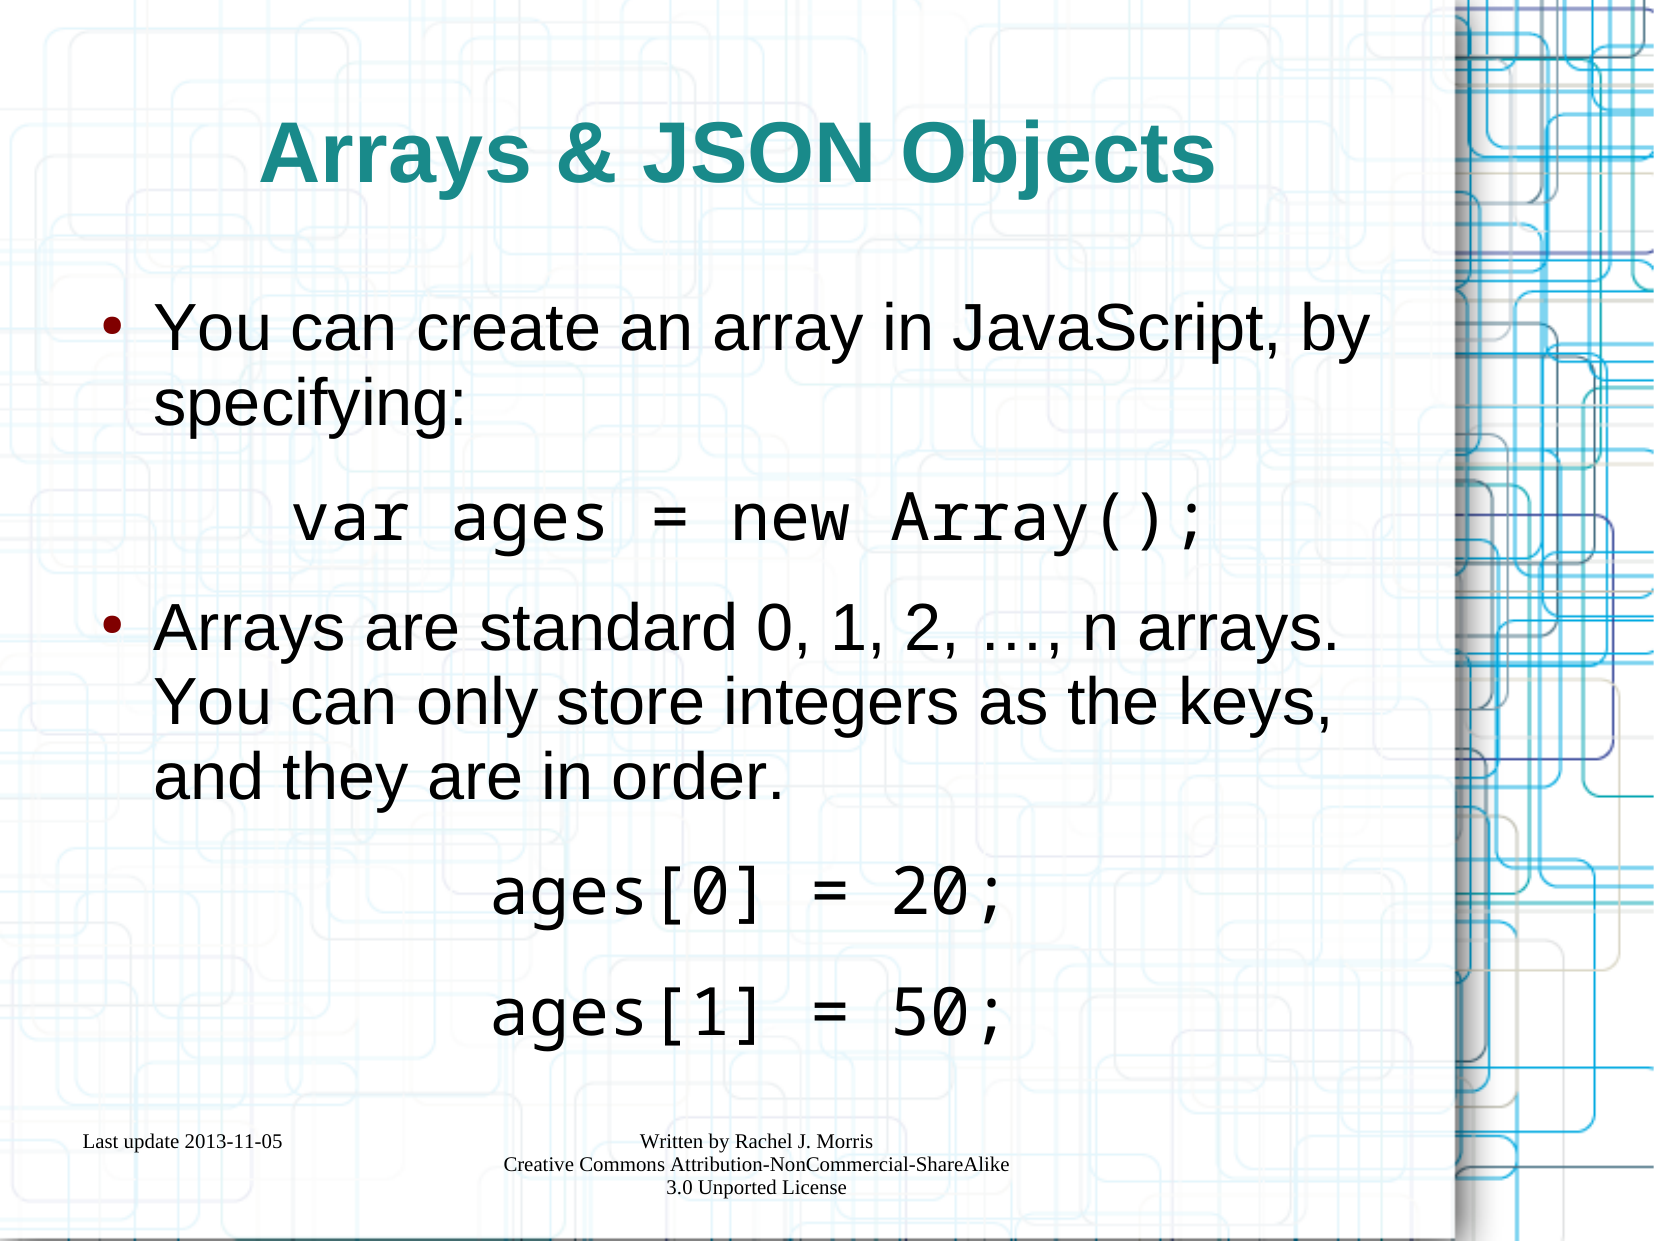

# Arrays & JSON Objects
You can create an array in JavaScript, by specifying:
var ages = new Array();
Arrays are standard 0, 1, 2, …, n arrays. You can only store integers as the keys, and they are in order.
ages[0] = 20;
ages[1] = 50;